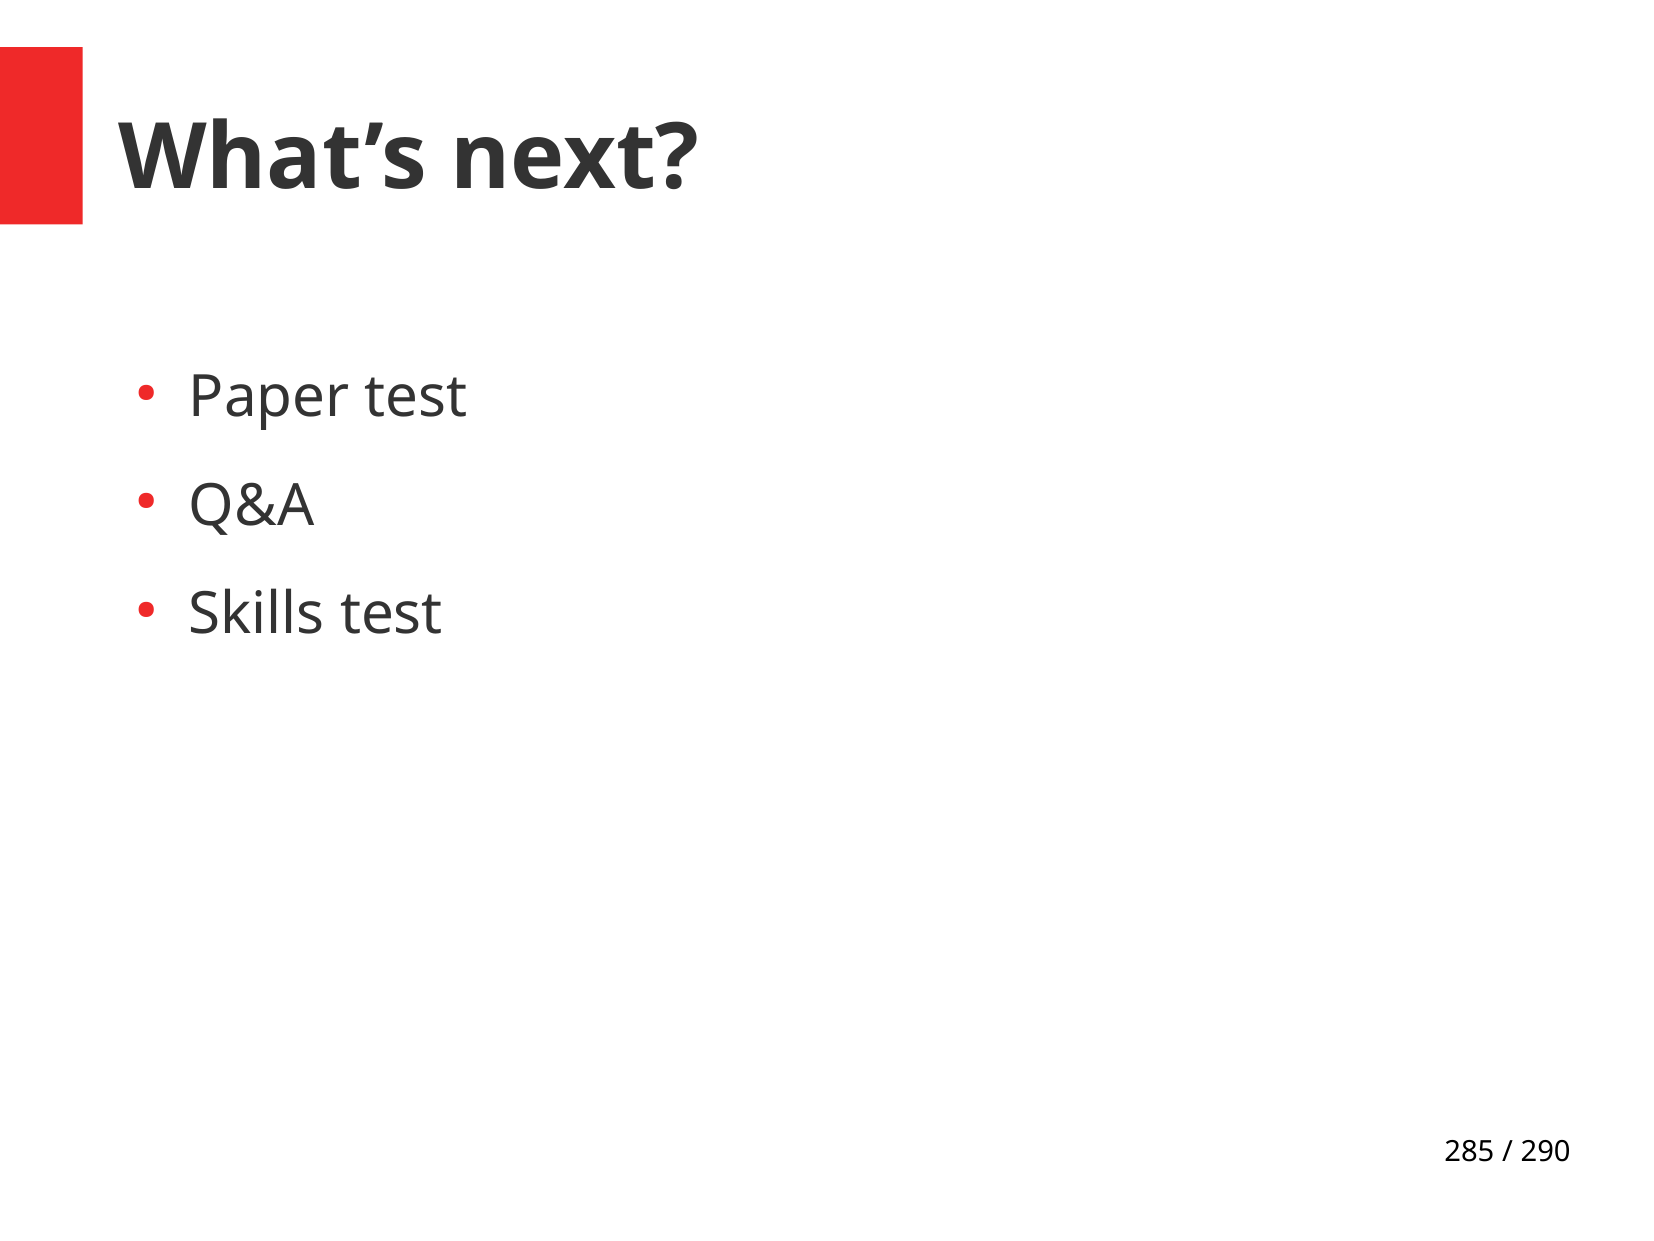

# What’s next?
Paper test
Q&A
Skills test
285